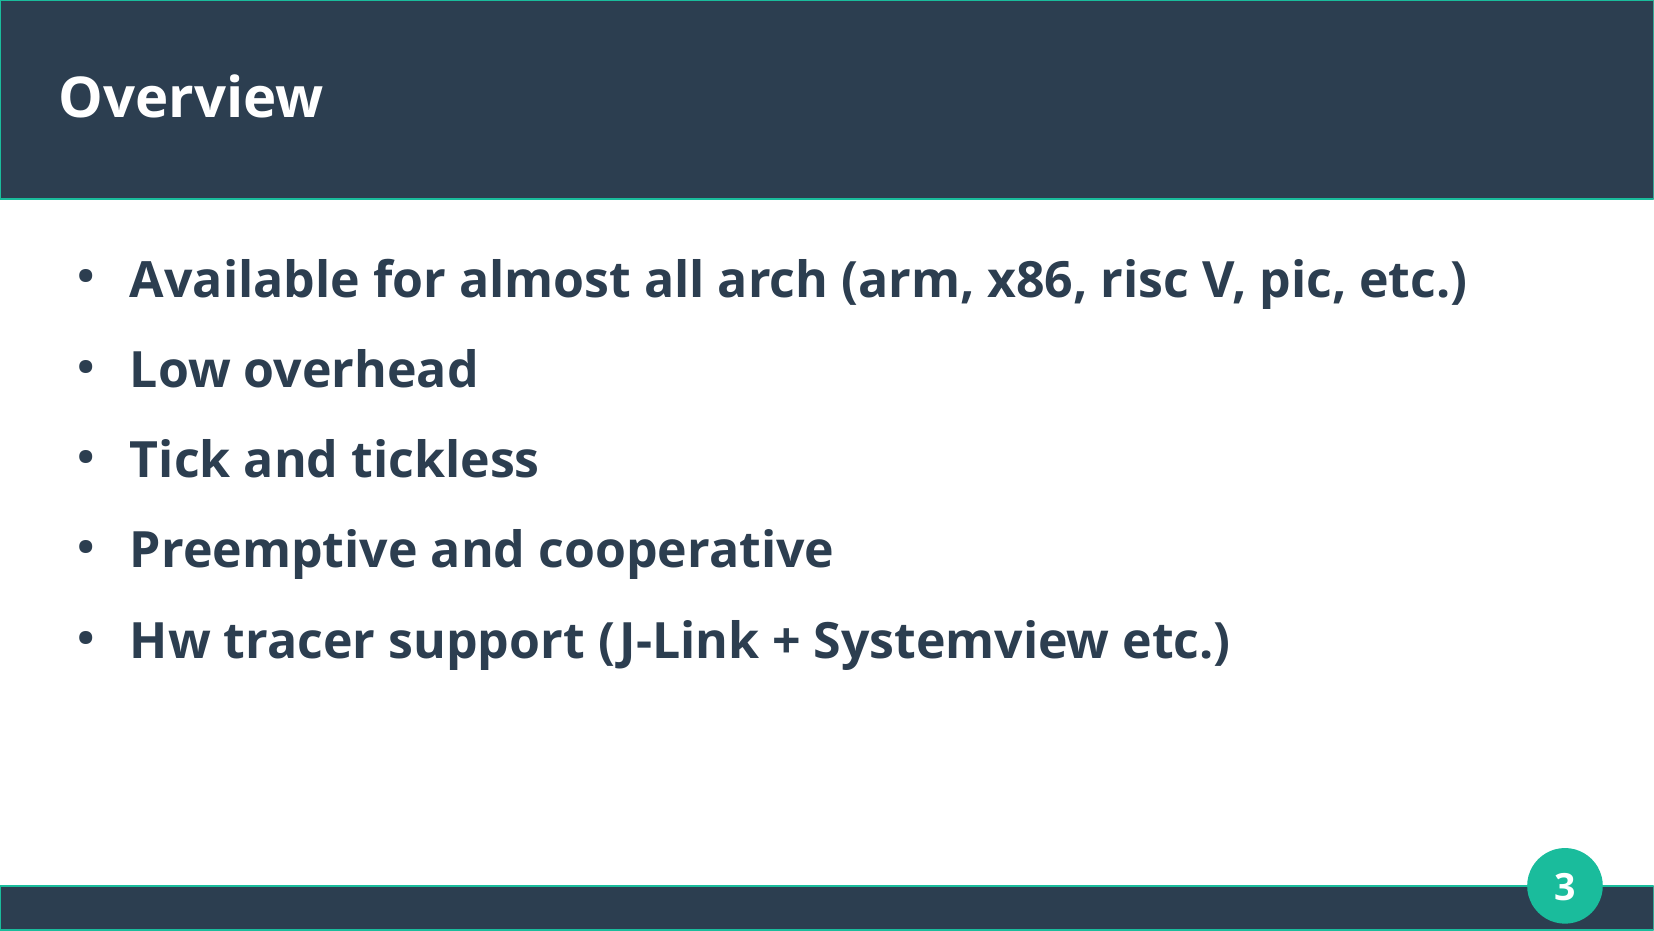

# Overview
Available for almost all arch (arm, x86, risc V, pic, etc.)
Low overhead
Tick and tickless
Preemptive and cooperative
Hw tracer support (J-Link + Systemview etc.)
3